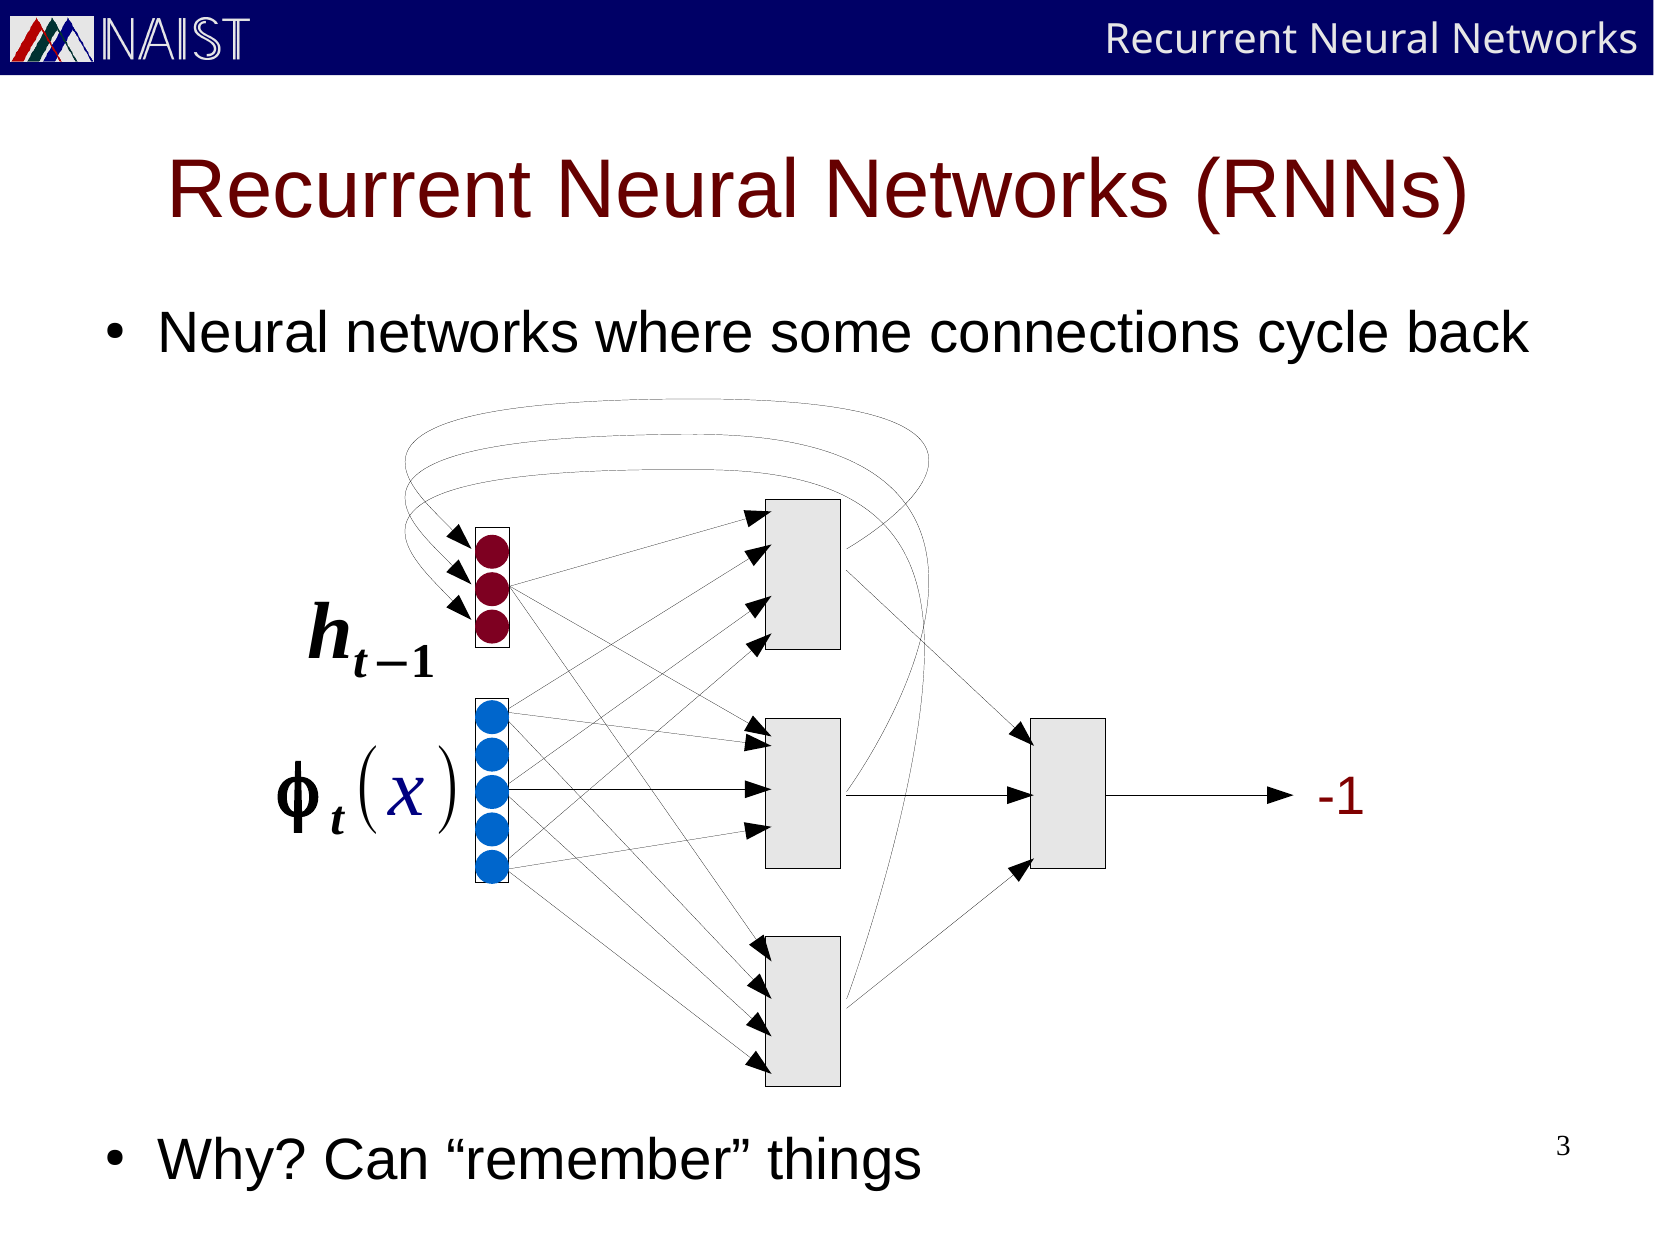

# Recurrent Neural Networks (RNNs)
Neural networks where some connections cycle back
-1
Why? Can “remember” things
3